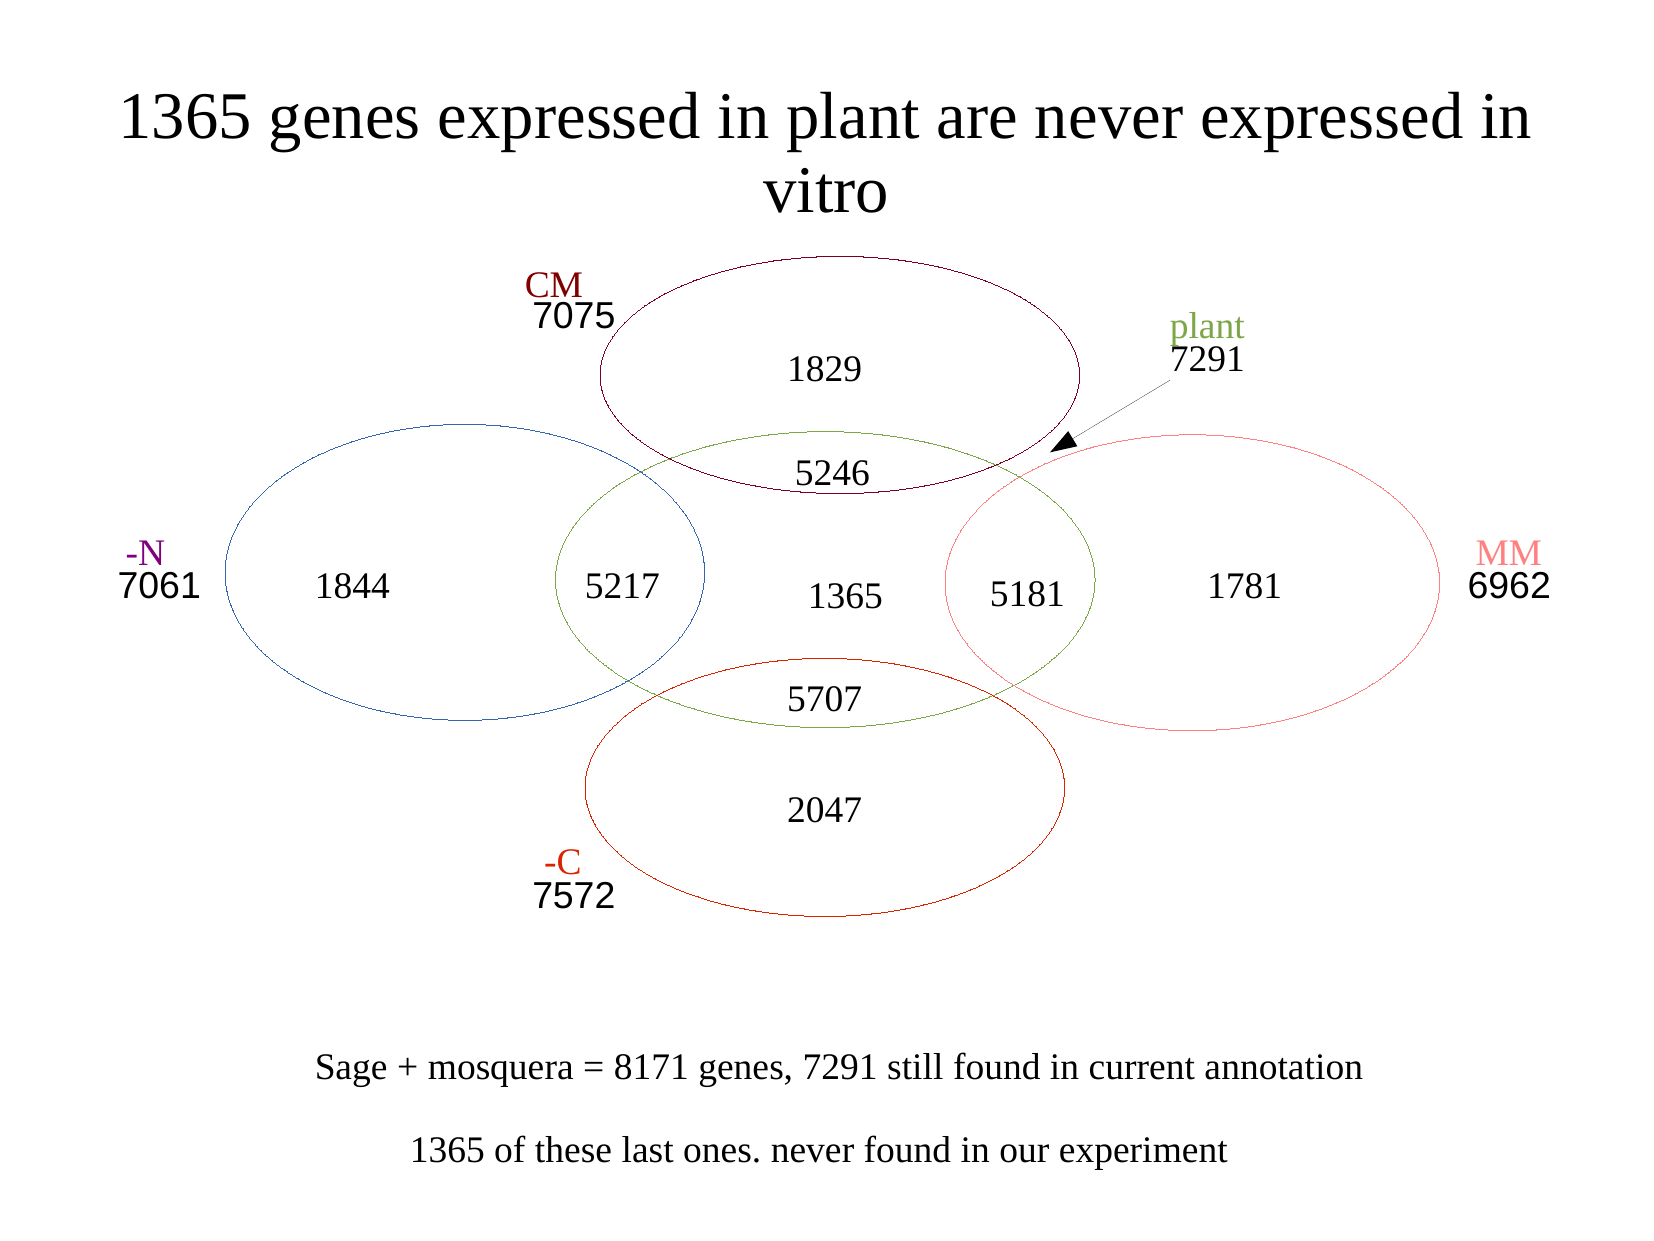

# 1365 genes expressed in plant are never expressed in vitro
CM
7075
plant
7291
1829
5246
-N
MM
1844
5217
1781
7061
6962
5181
1365
5707
2047
-C
7572
Sage + mosquera = 8171 genes, 7291 still found in current annotation
 1365 of these last ones. never found in our experiment